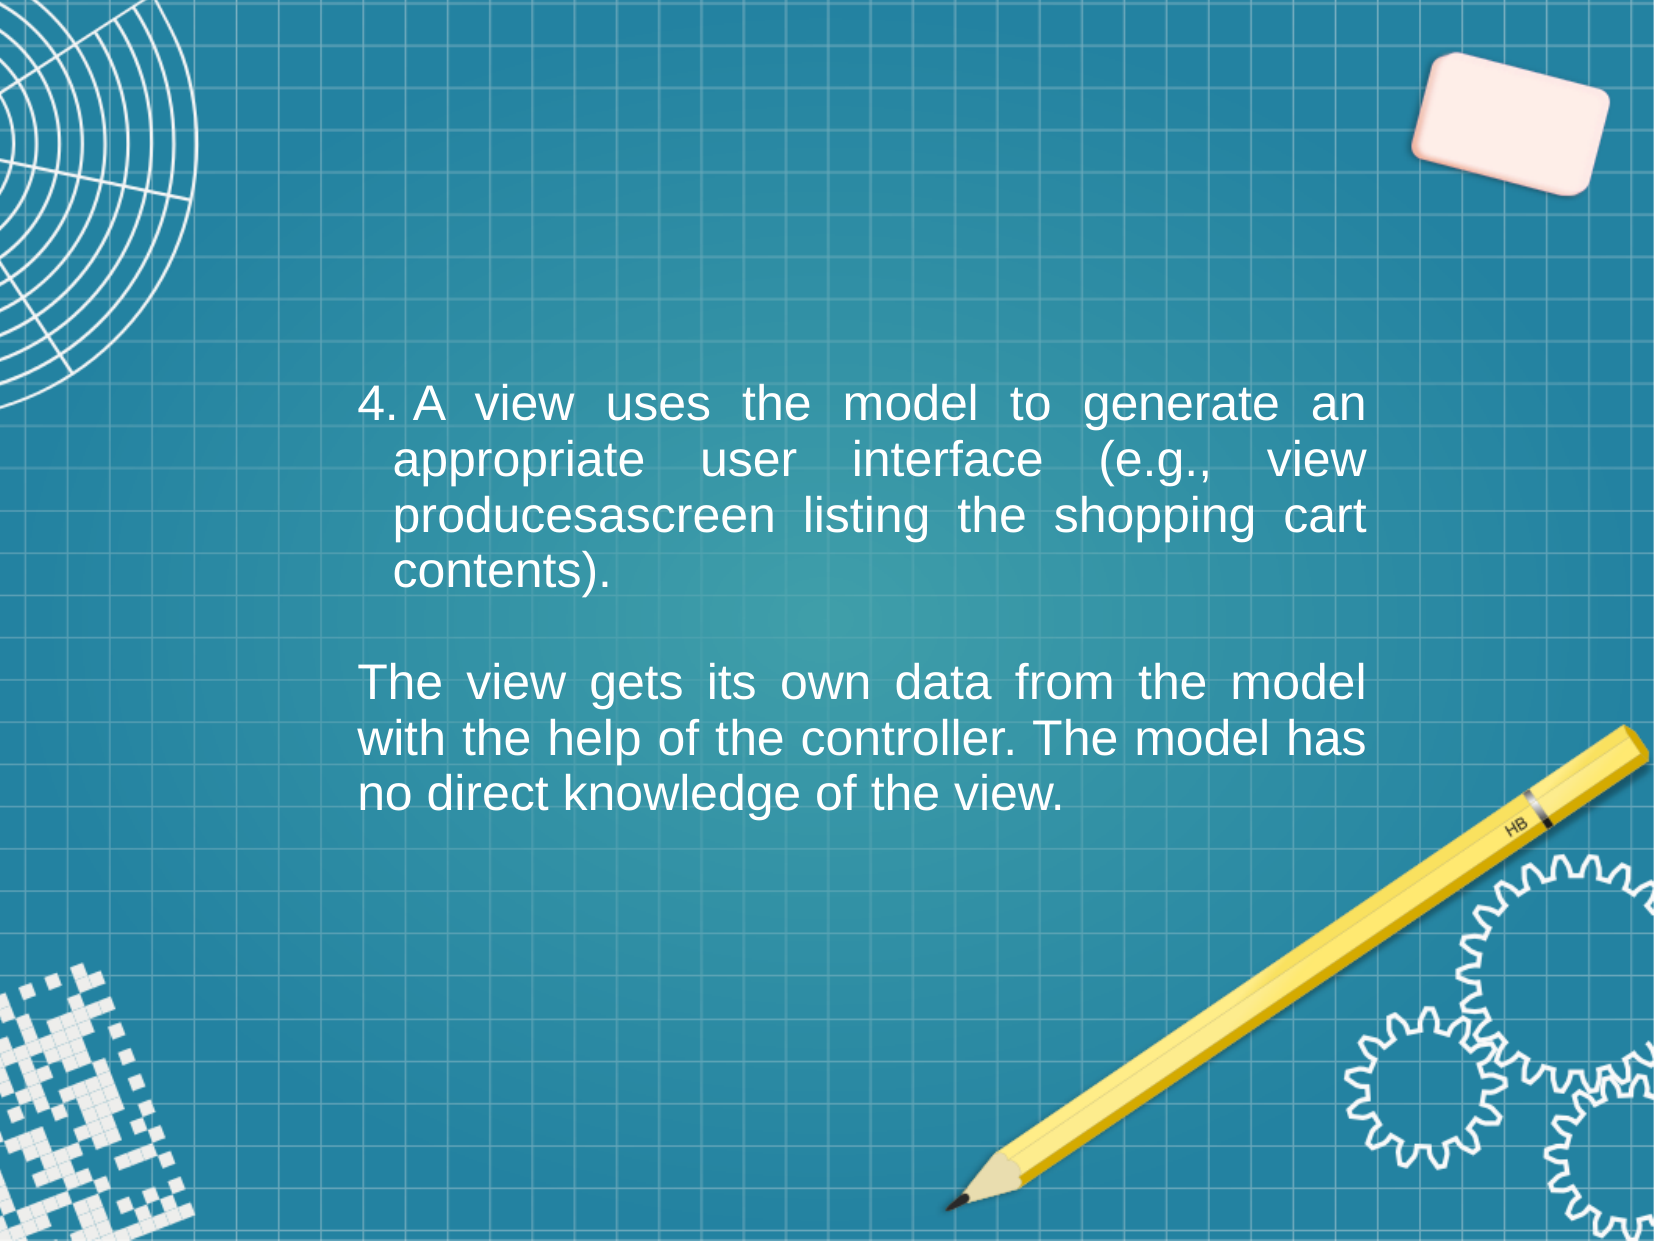

A view uses the model to generate an appropriate user interface (e.g., view producesascreen listing the shopping cart contents).
The view gets its own data from the model with the help of the controller. The model has no direct knowledge of the view.